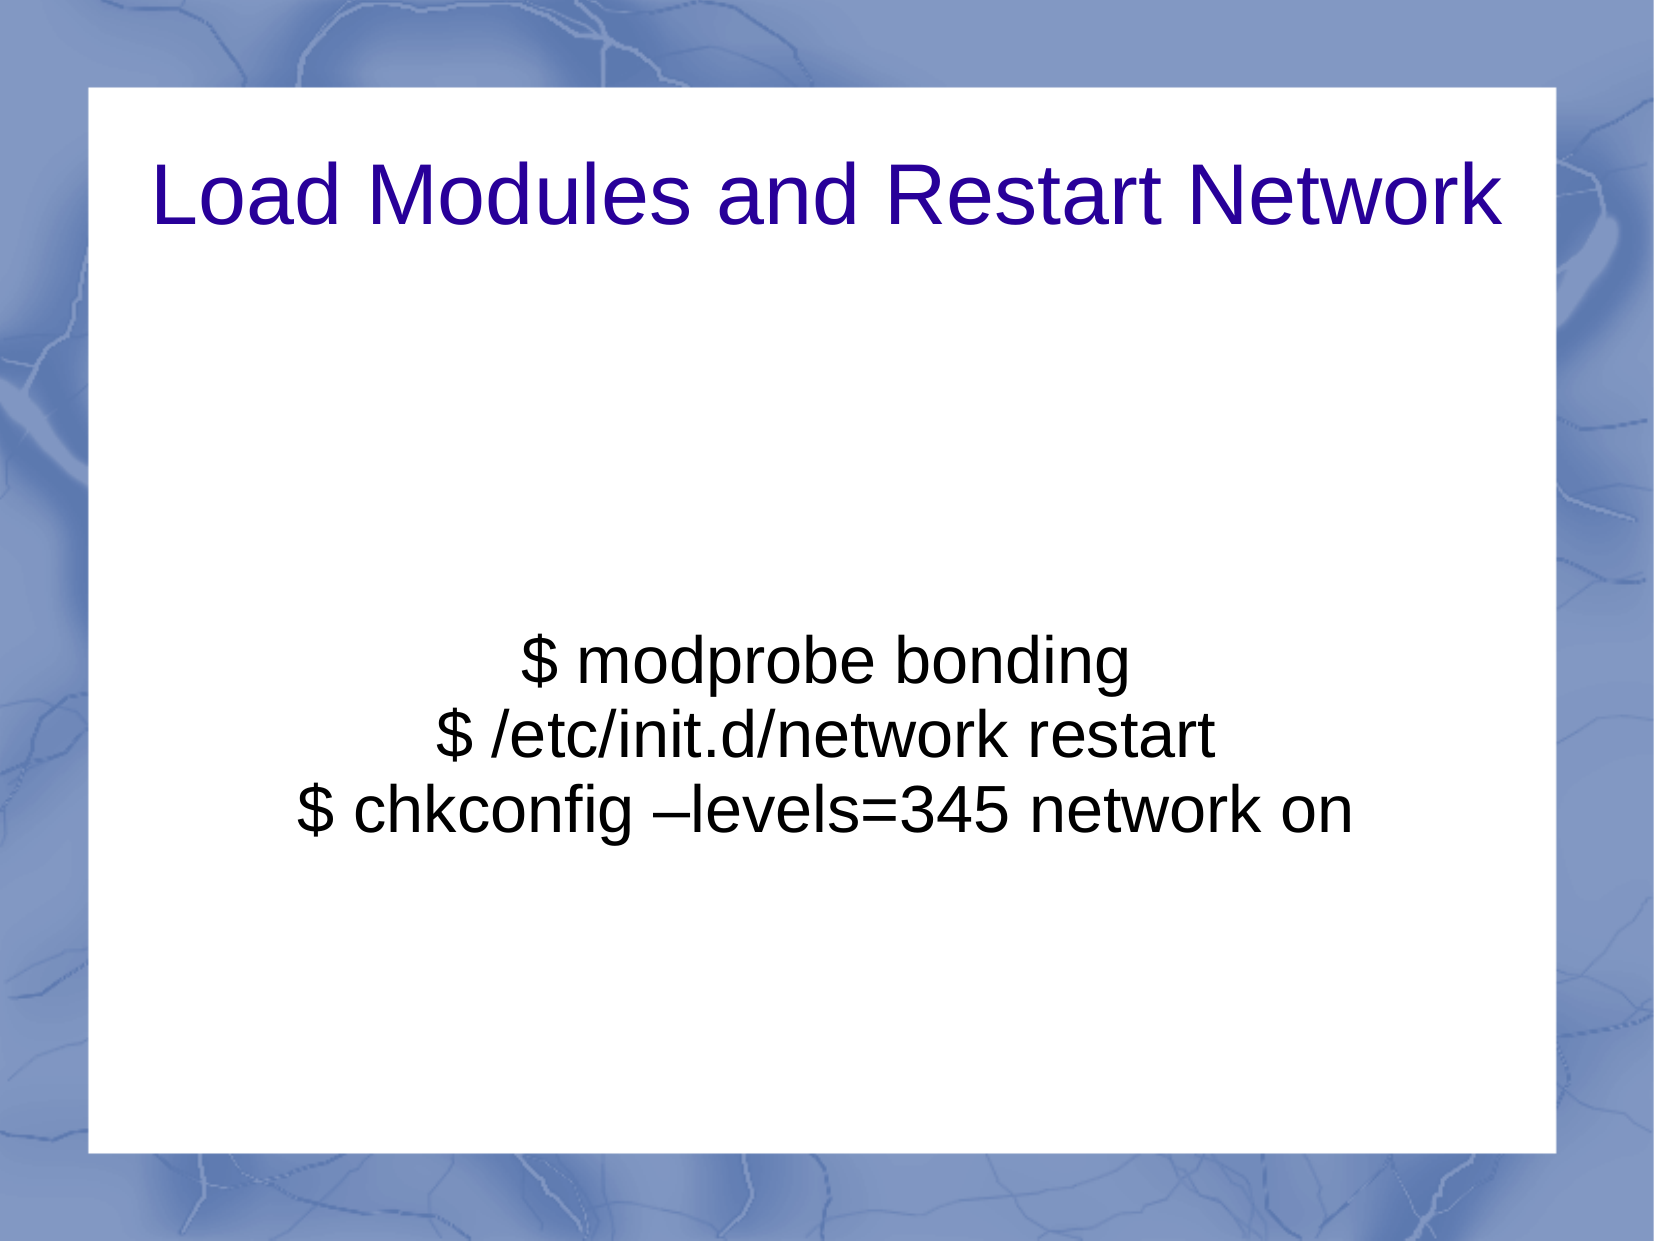

# Load Modules and Restart Network
$ modprobe bonding
$ /etc/init.d/network restart
$ chkconfig –levels=345 network on